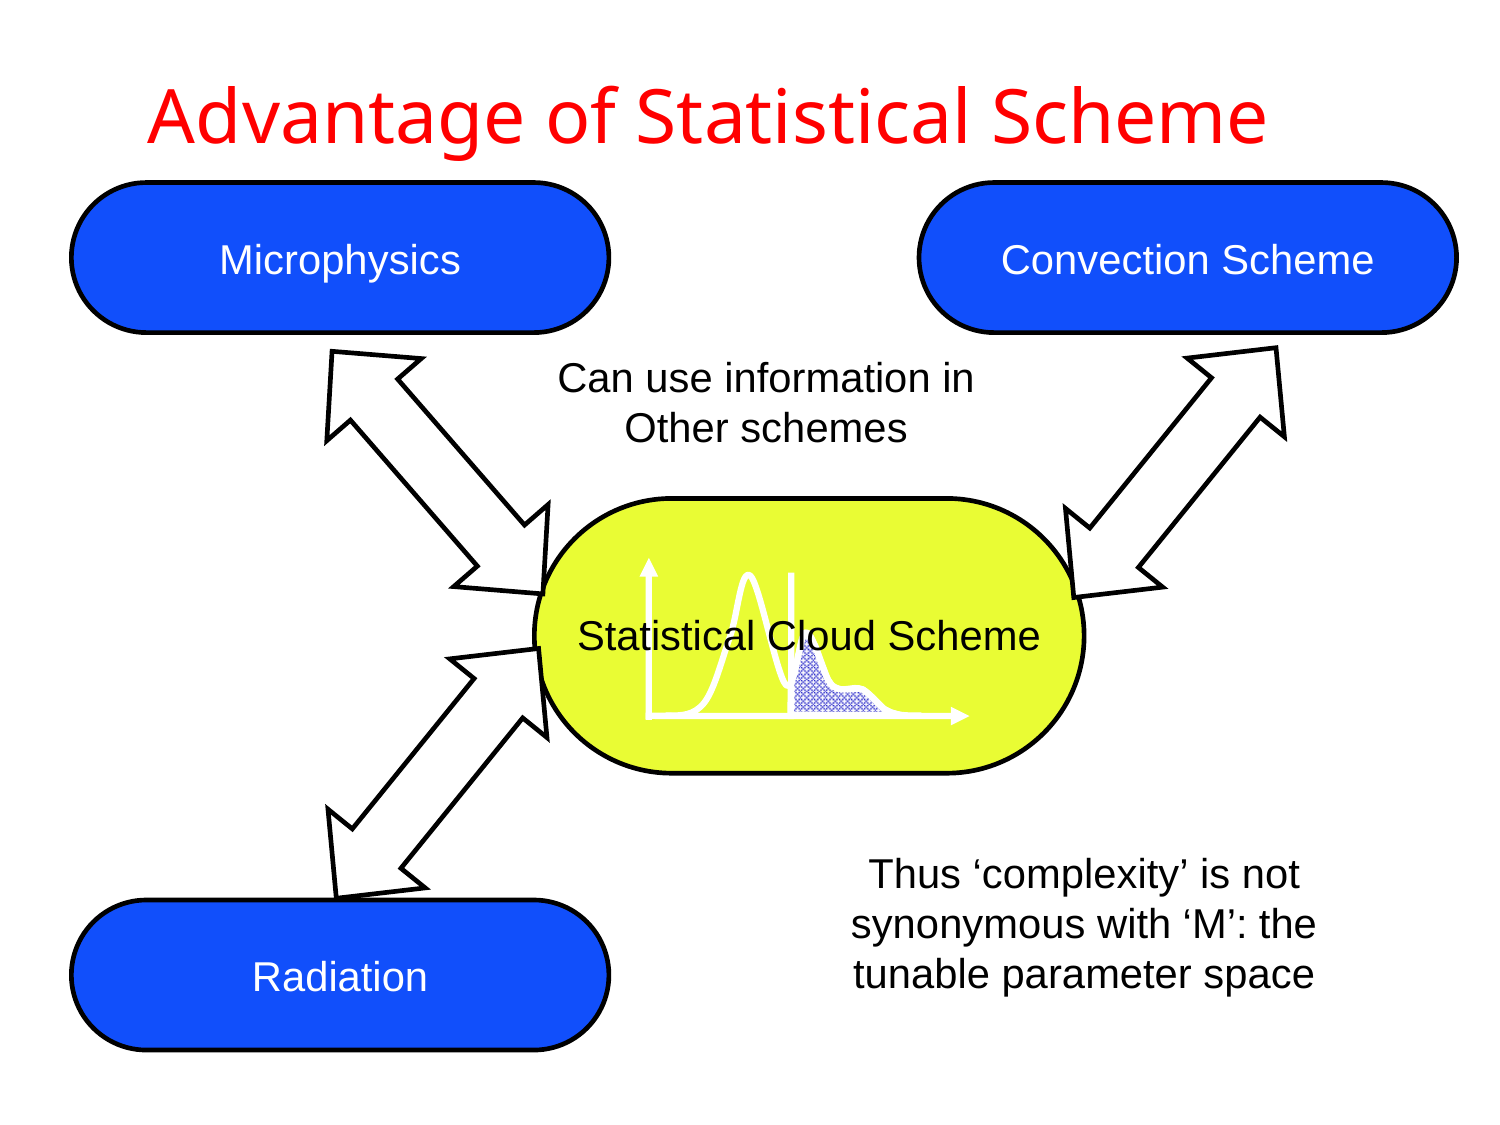

# Advantage of Statistical Scheme
Microphysics
Convection Scheme
Can use information in
Other schemes
Statistical Cloud Scheme
Thus ‘complexity’ is not synonymous with ‘M’: the tunable parameter space
Radiation